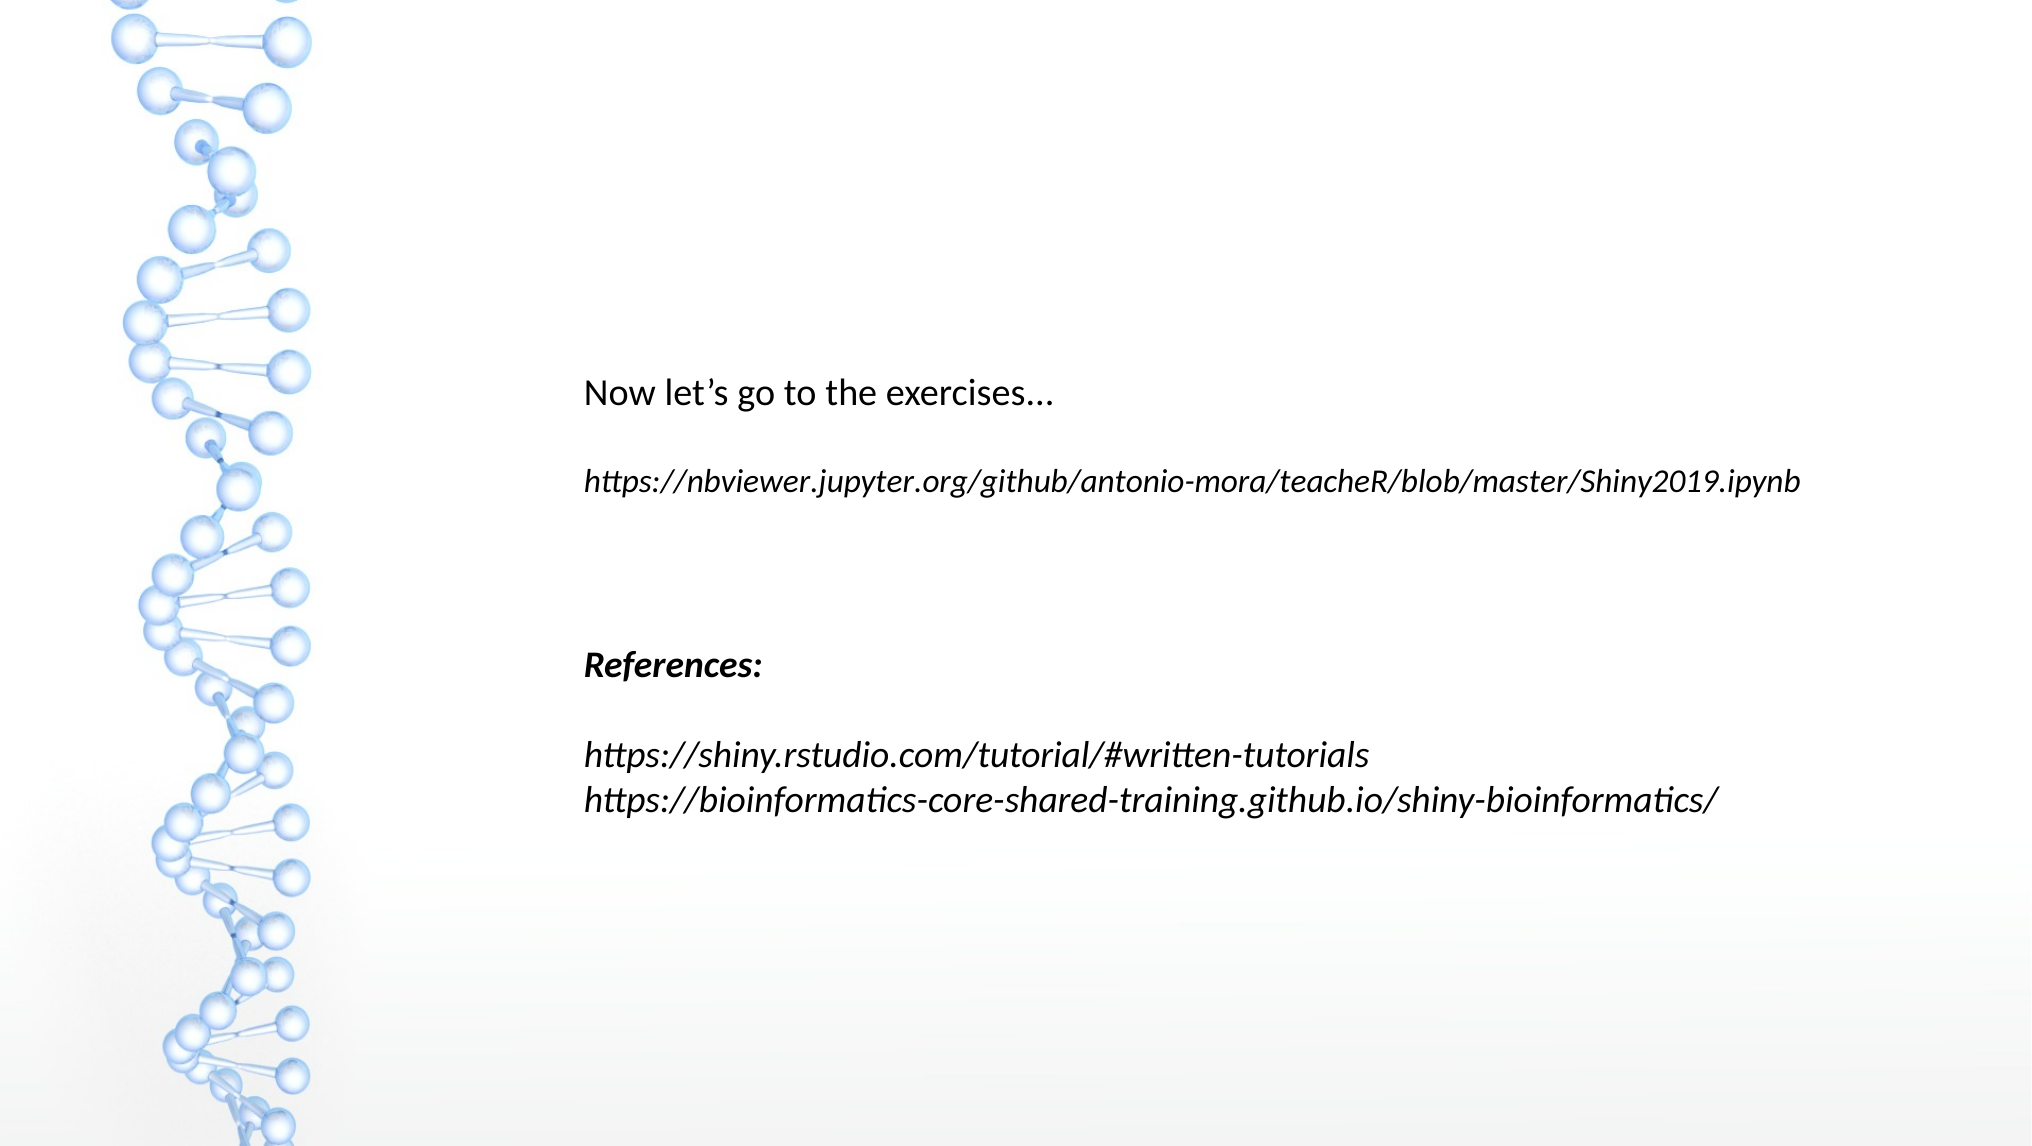

Now let’s go to the exercises...
https://nbviewer.jupyter.org/github/antonio-mora/teacheR/blob/master/Shiny2019.ipynb
References:
https://shiny.rstudio.com/tutorial/#written-tutorials
https://bioinformatics-core-shared-training.github.io/shiny-bioinformatics/